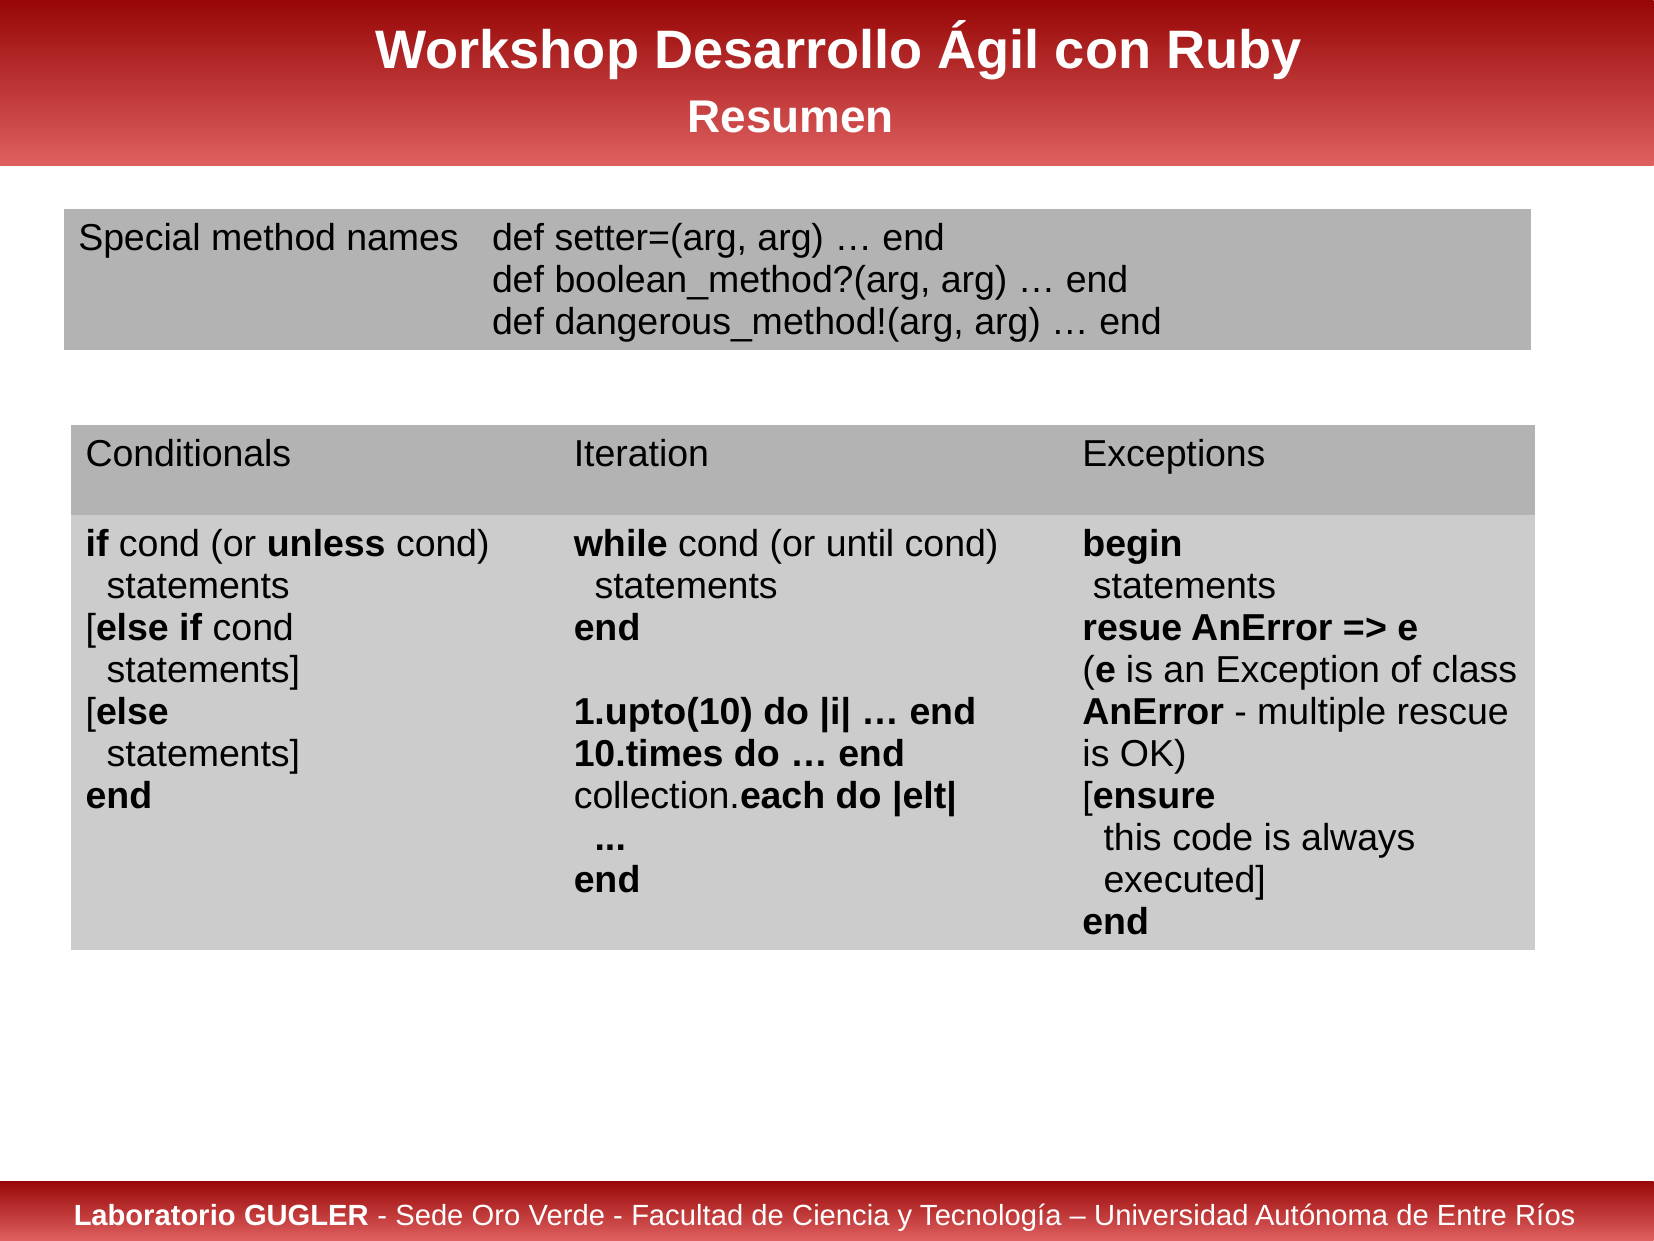

Workshop Desarrollo Ágil con Ruby
Resumen
| Special method names | def setter=(arg, arg) … end def boolean\_method?(arg, arg) … end def dangerous\_method!(arg, arg) … end |
| --- | --- |
| Conditionals | Iteration | Exceptions |
| --- | --- | --- |
| if cond (or unless cond) statements [else if cond statements] [else statements] end | while cond (or until cond) statements end 1.upto(10) do |i| … end 10.times do … end collection.each do |elt| ... end | begin statements resue AnError => e (e is an Exception of class AnError - multiple rescue is OK) [ensure this code is always executed] end |
Laboratorio GUGLER - Sede Oro Verde - Facultad de Ciencia y Tecnología – Universidad Autónoma de Entre Ríos